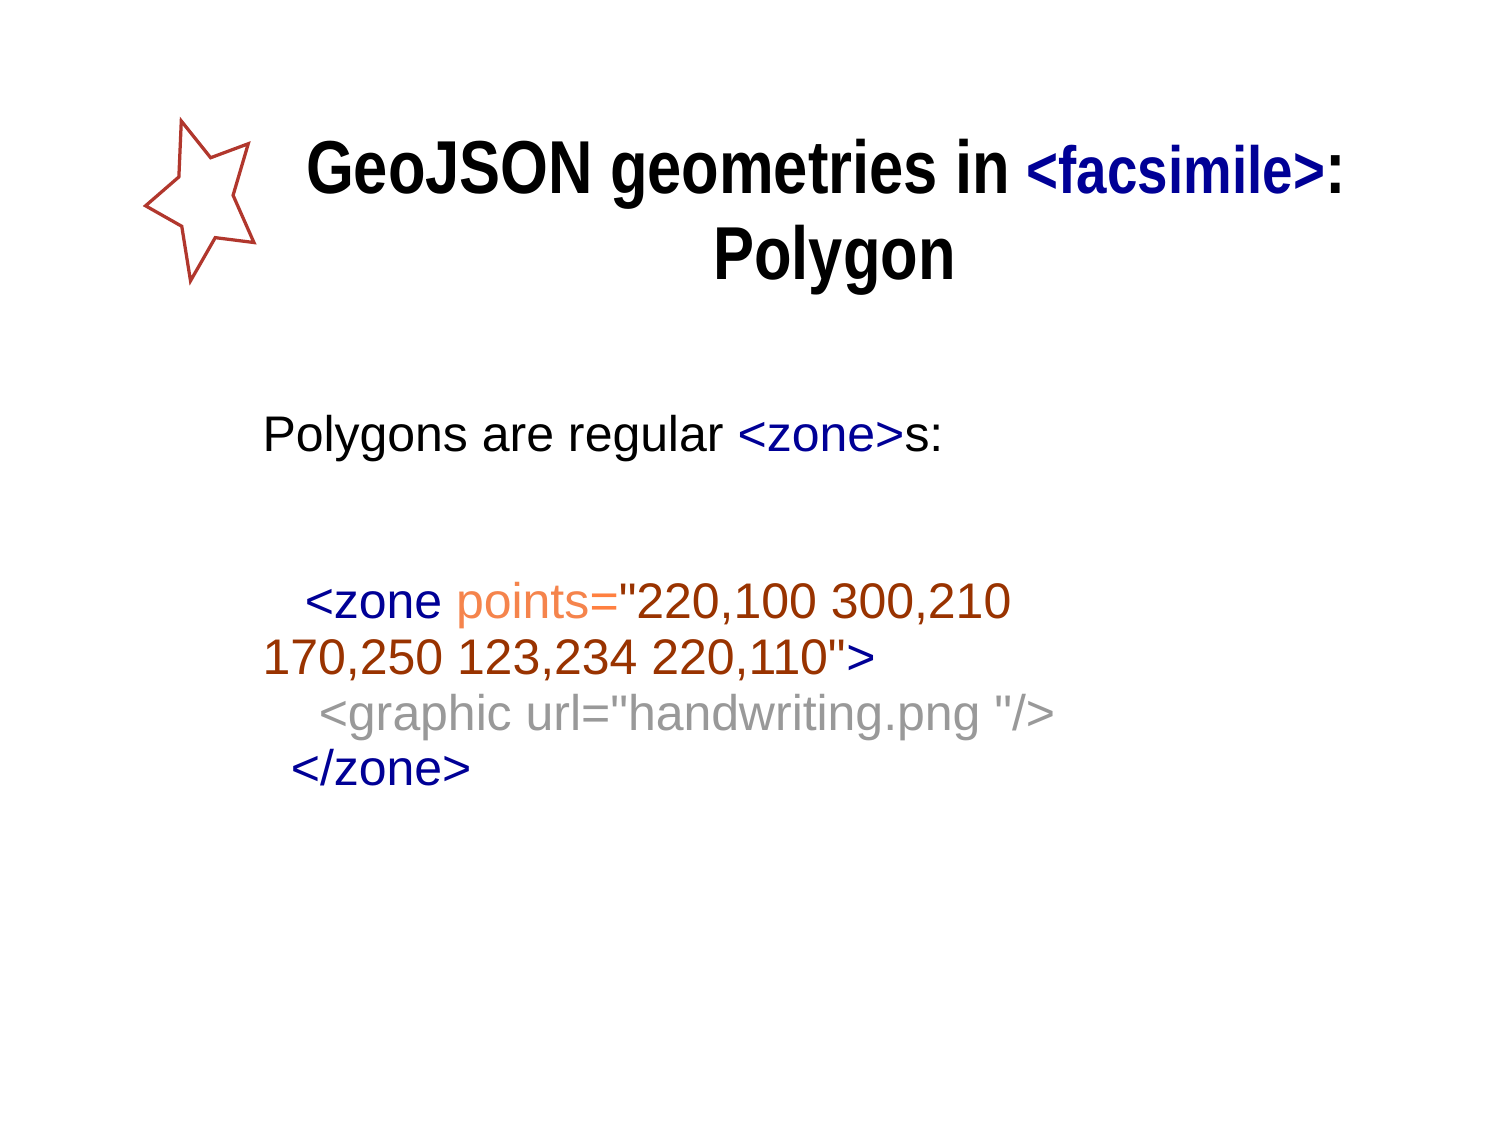

# GeoJSON geometries in <facsimile>: Polygon
Polygons are regular <zone>s:
 <zone points="220,100 300,210 170,250 123,234 220,110">
 <graphic url="handwriting.png "/>
 </zone>